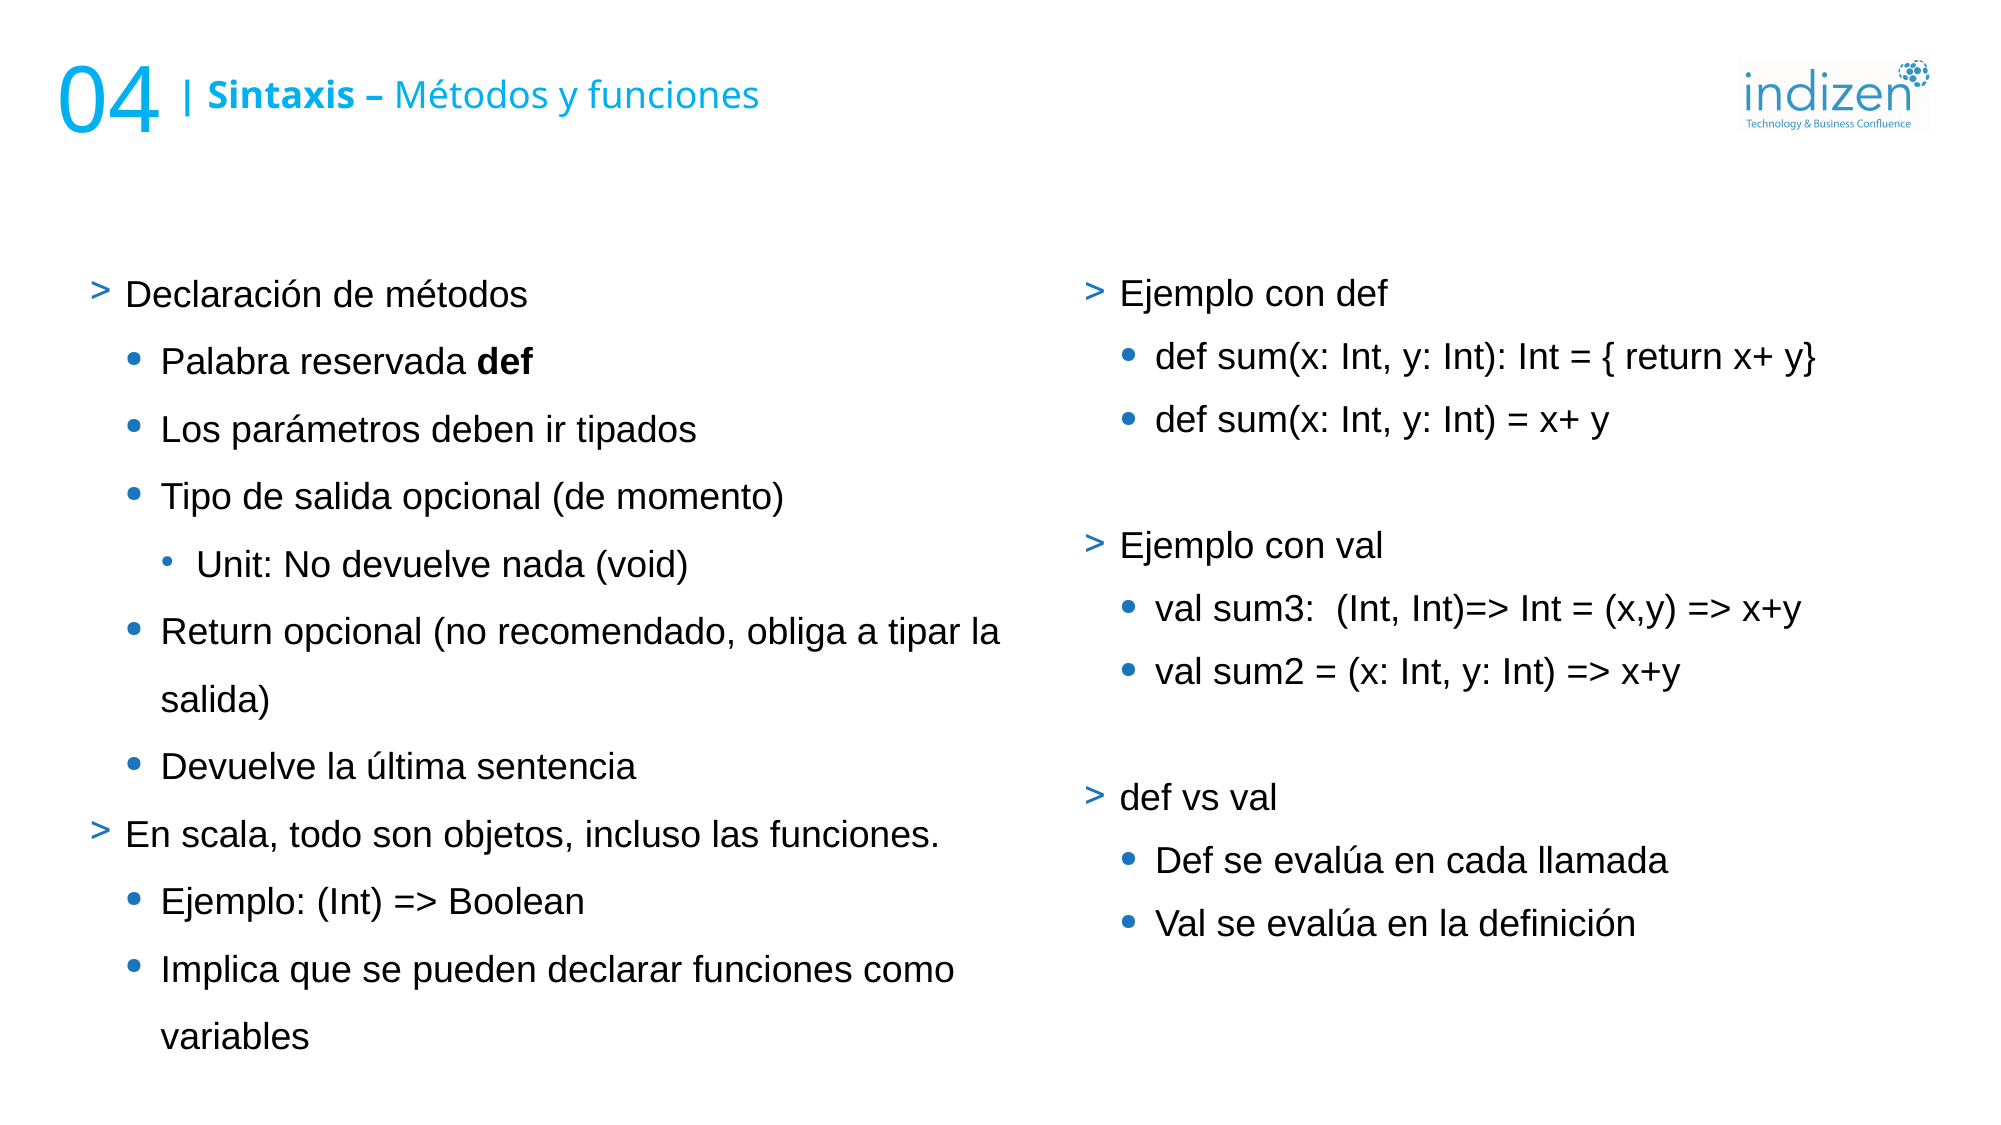

04
| Sintaxis – Métodos y funciones
Declaración de métodos
Palabra reservada def
Los parámetros deben ir tipados
Tipo de salida opcional (de momento)
Unit: No devuelve nada (void)
Return opcional (no recomendado, obliga a tipar la salida)
Devuelve la última sentencia
En scala, todo son objetos, incluso las funciones.
Ejemplo: (Int) => Boolean
Implica que se pueden declarar funciones como variables
Ejemplo con def
def sum(x: Int, y: Int): Int = { return x+ y}
def sum(x: Int, y: Int) = x+ y
Ejemplo con val
val sum3: (Int, Int)=> Int = (x,y) => x+y
val sum2 = (x: Int, y: Int) => x+y
def vs val
Def se evalúa en cada llamada
Val se evalúa en la definición